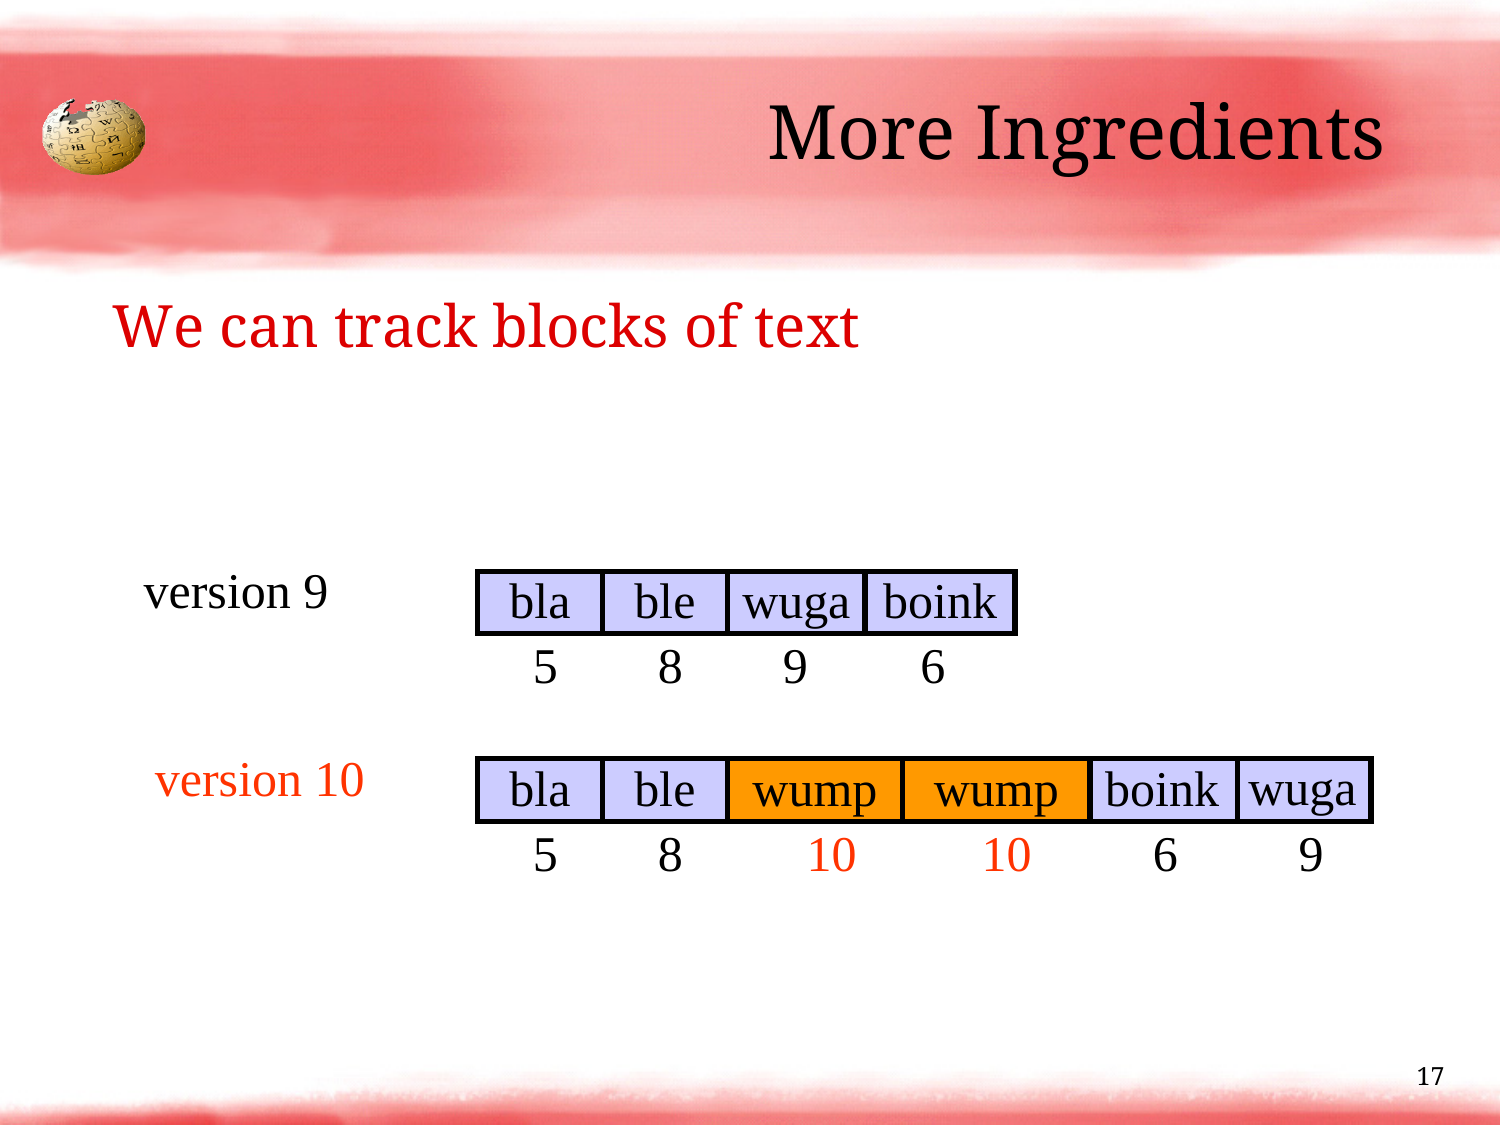

# More Ingredients
We can track blocks of text
version 9
bla
ble
wuga
boink
5
8
9
6
version 10
wuga
bla
ble
wump
wump
boink
5
8
10
10
6
9
17